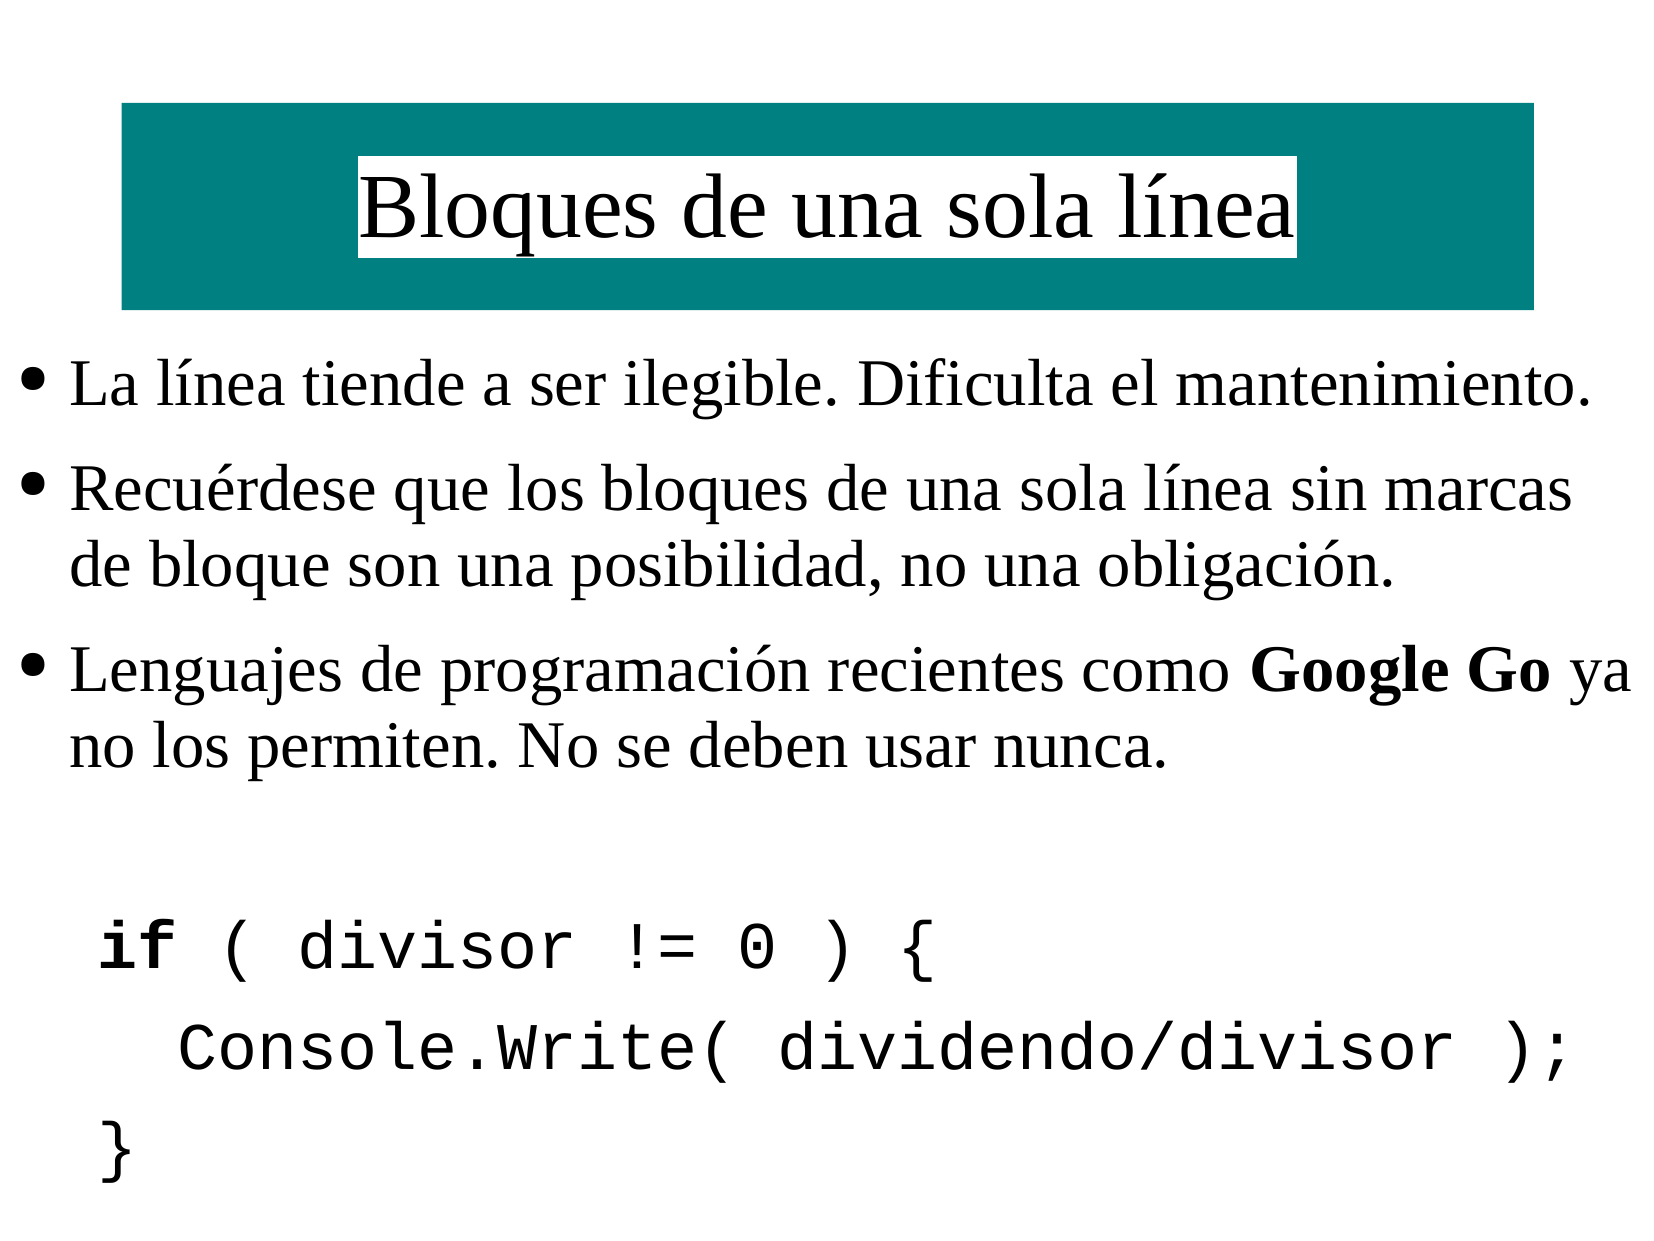

# Bloques de una sola línea
La línea tiende a ser ilegible. Dificulta el mantenimiento.
Recuérdese que los bloques de una sola línea sin marcas de bloque son una posibilidad, no una obligación.
Lenguajes de programación recientes como Google Go ya no los permiten. No se deben usar nunca.
 if ( divisor != 0 ) {
 Console.Write( dividendo/divisor );
 }